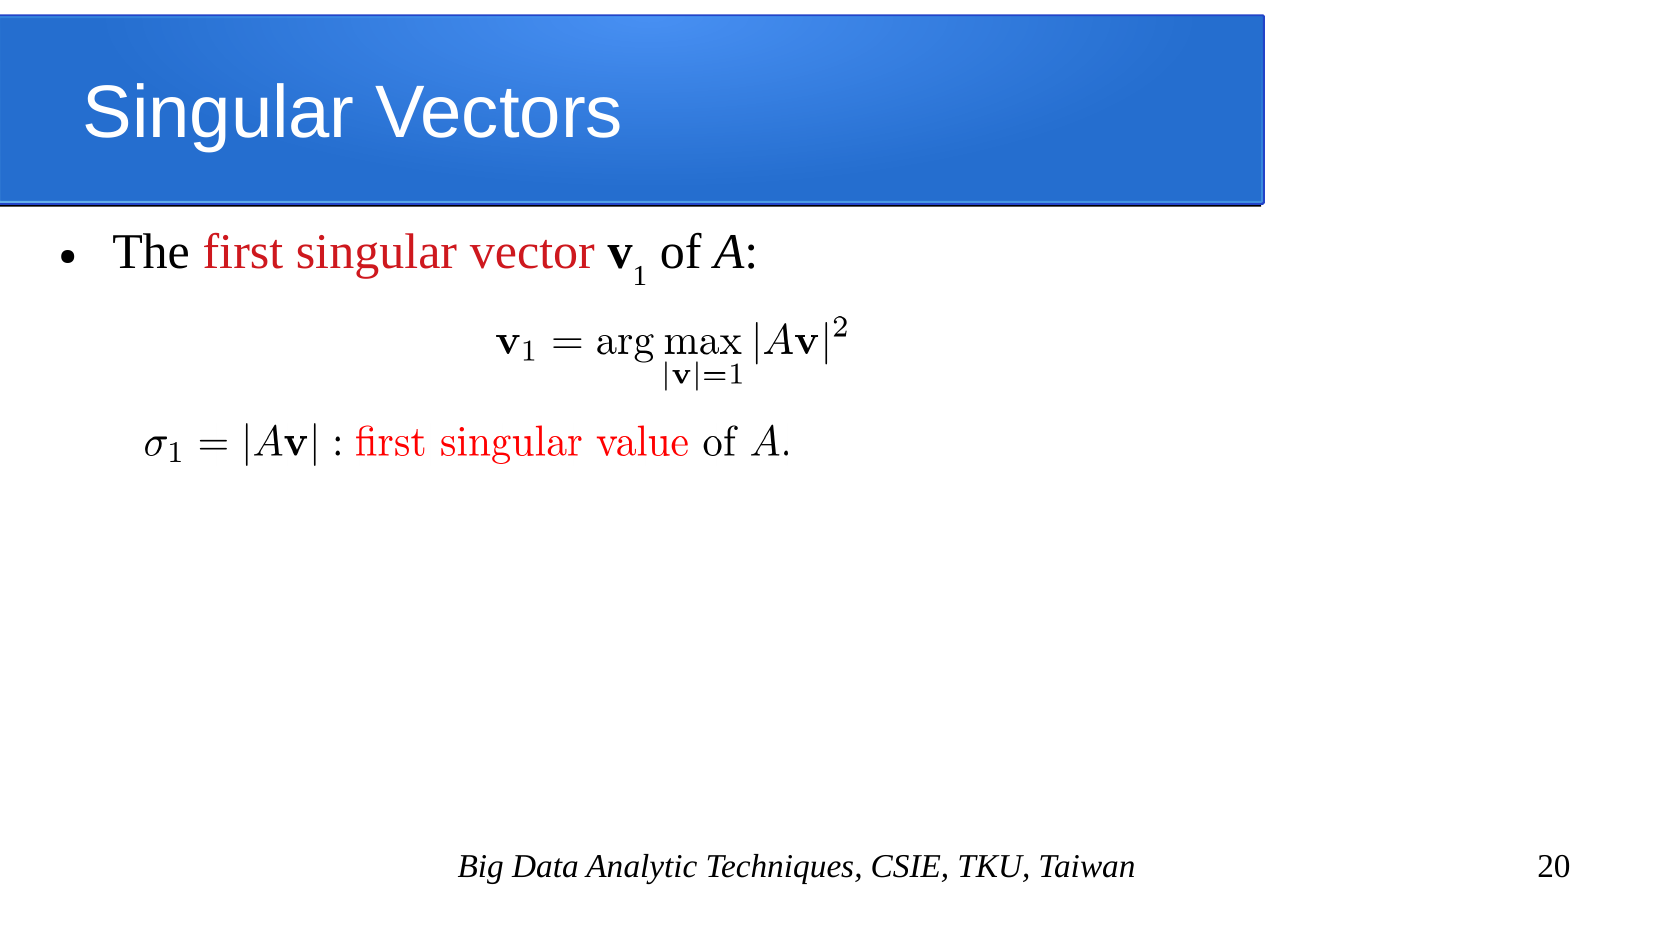

# Singular Vectors
The first singular vector v1 of A:
Big Data Analytic Techniques, CSIE, TKU, Taiwan
20